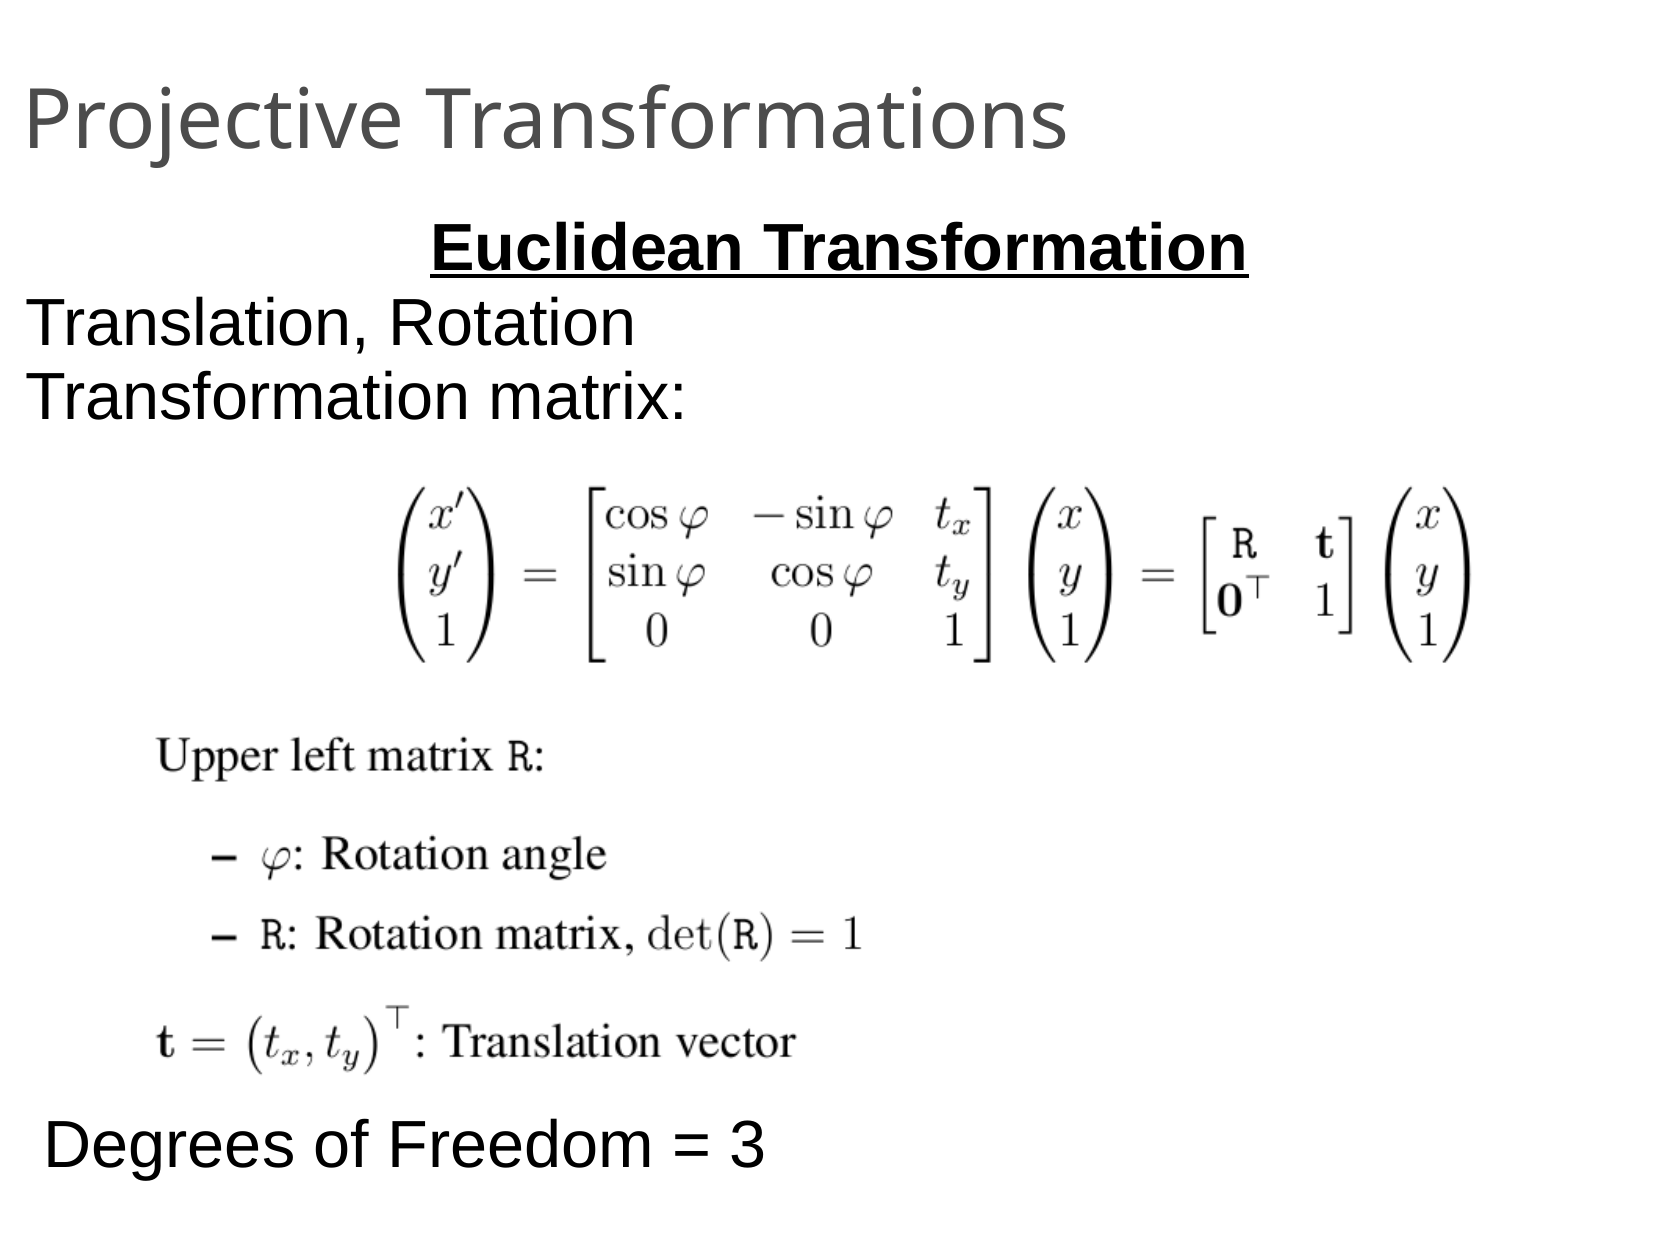

# Projective Transformations
Euclidean Transformation
Translation, Rotation
Transformation matrix:
 Degrees of Freedom = 3